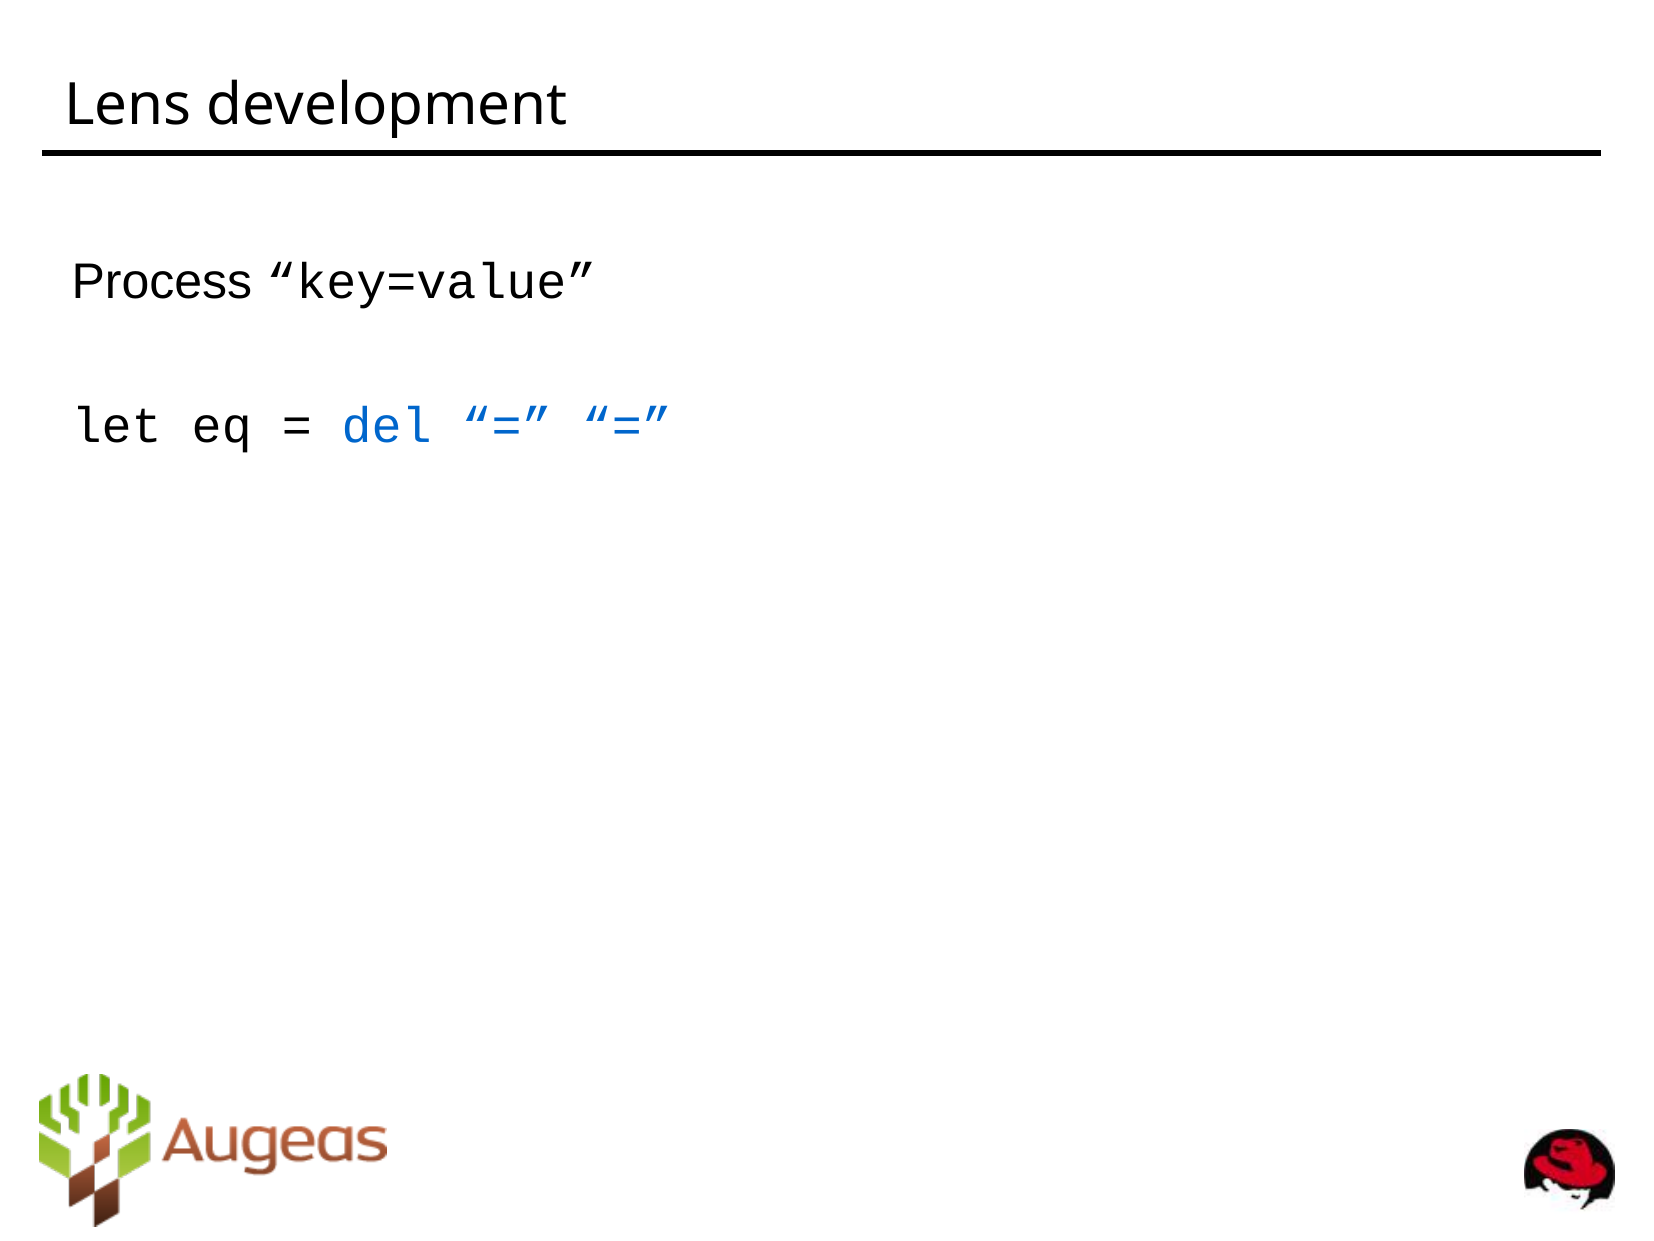

# Lens development
Process “key=value”
let eq = del “=” “=”